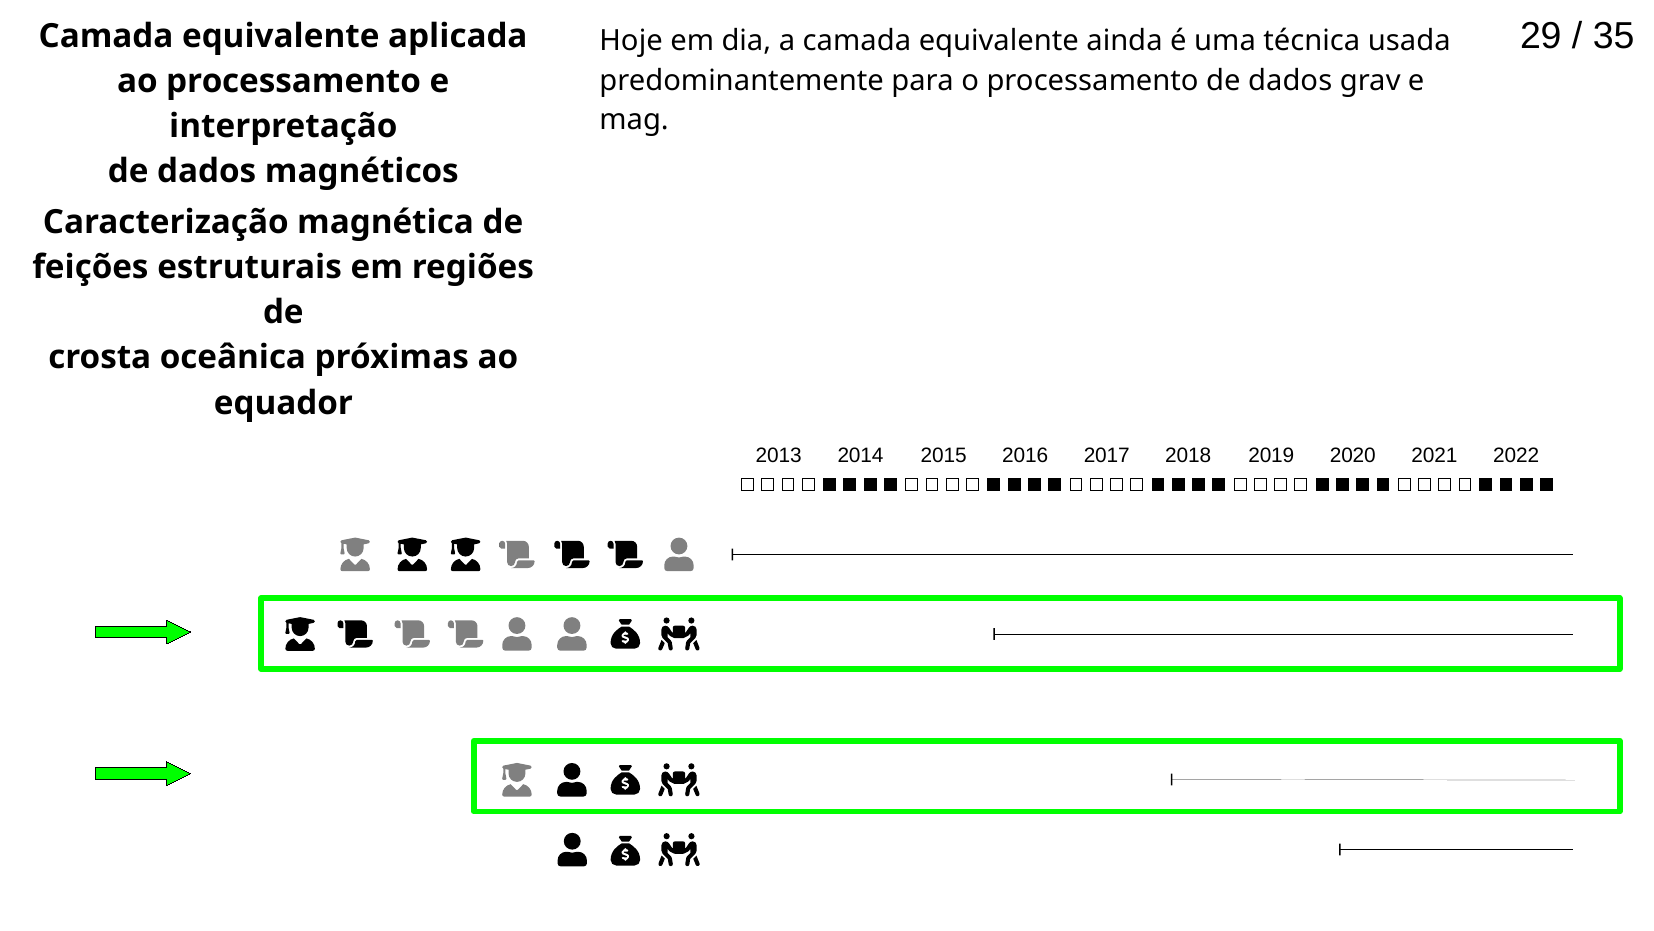

Camada equivalente aplicada ao processamento e interpretação
de dados magnéticos
Hoje em dia, a camada equivalente ainda é uma técnica usada predominantemente para o processamento de dados grav e mag.
Caracterização magnética de feições estruturais em regiões de
crosta oceânica próximas ao equador
2013
2014
2015
2016
2017
2018
2019
2020
2021
2022